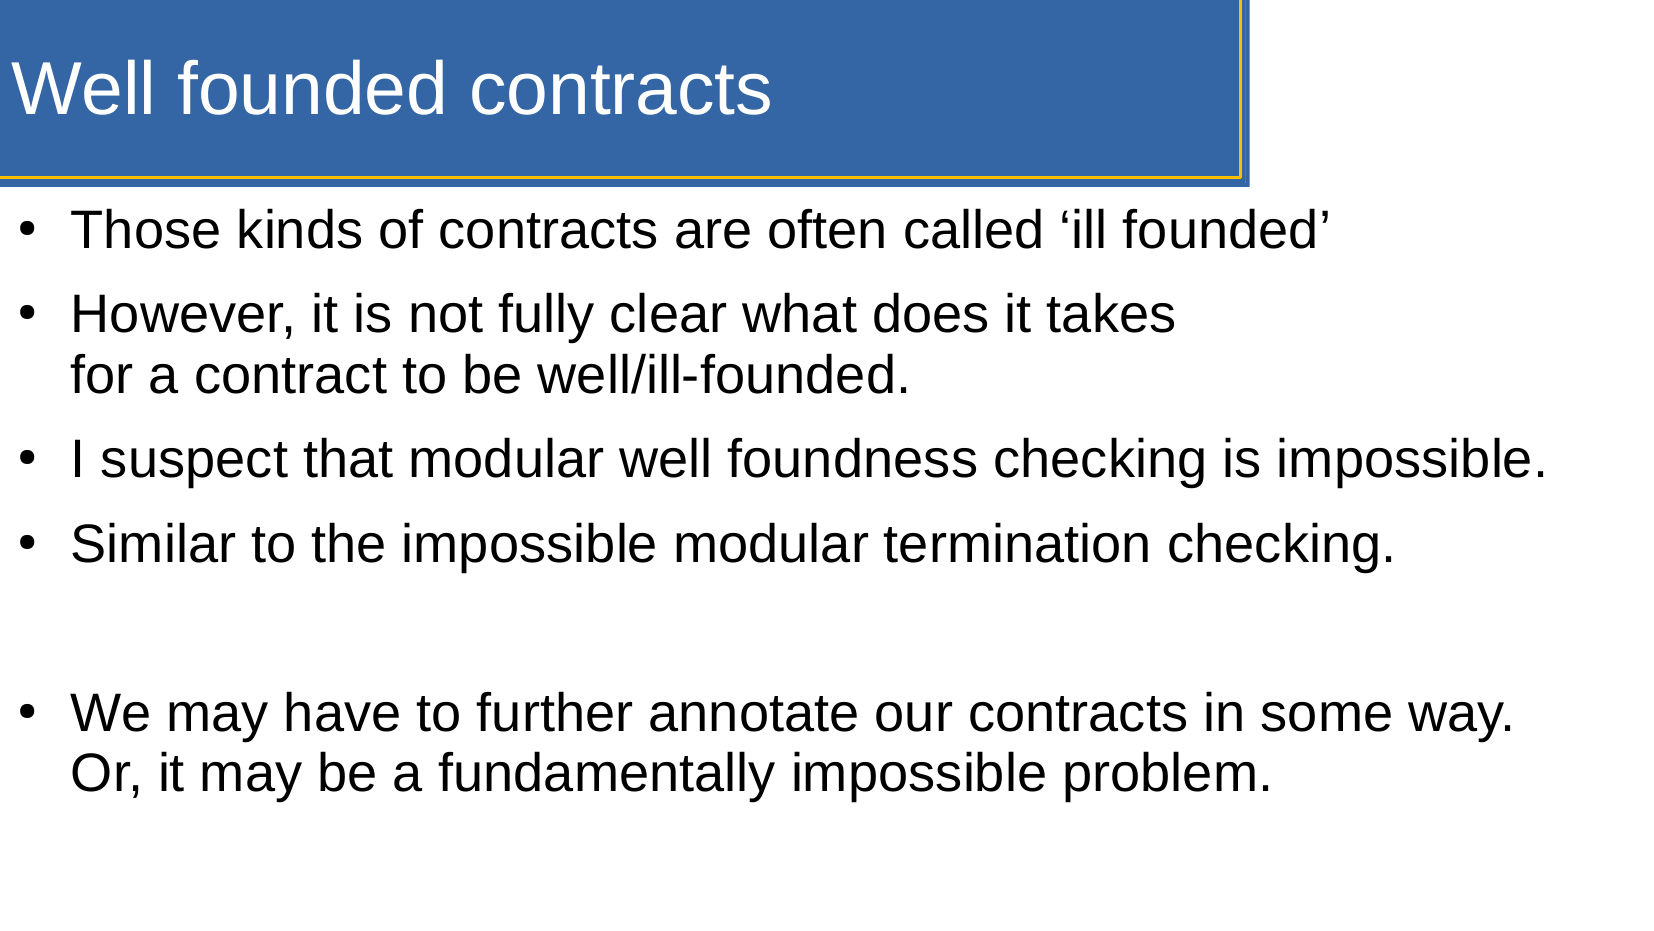

# Well founded contracts
Those kinds of contracts are often called ‘ill founded’
However, it is not fully clear what does it takes
for a contract to be well/ill-founded.
I suspect that modular well foundness checking is impossible.
Similar to the impossible modular termination checking.
We may have to further annotate our contracts in some way.
Or, it may be a fundamentally impossible problem.